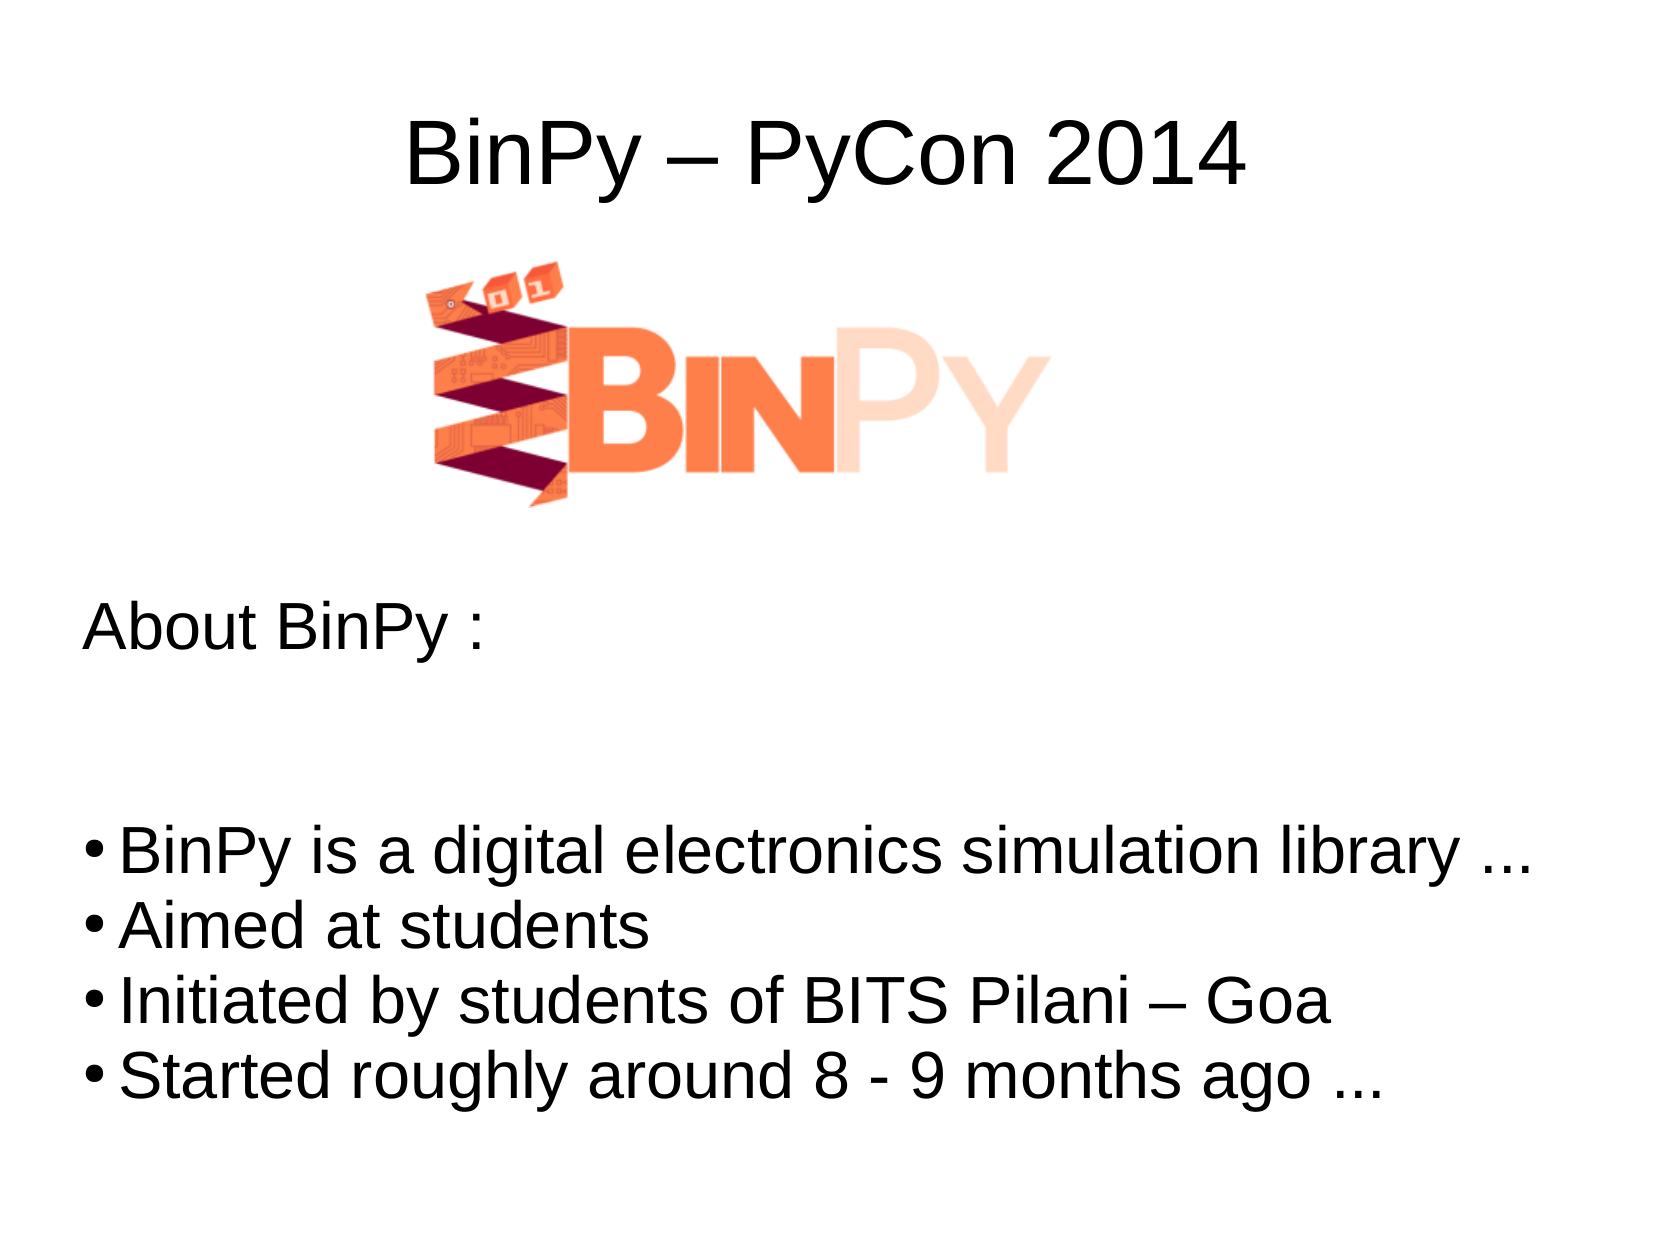

# BinPy – PyCon 2014
About BinPy :
BinPy is a digital electronics simulation library ...
Aimed at students
Initiated by students of BITS Pilani – Goa
Started roughly around 8 - 9 months ago ...